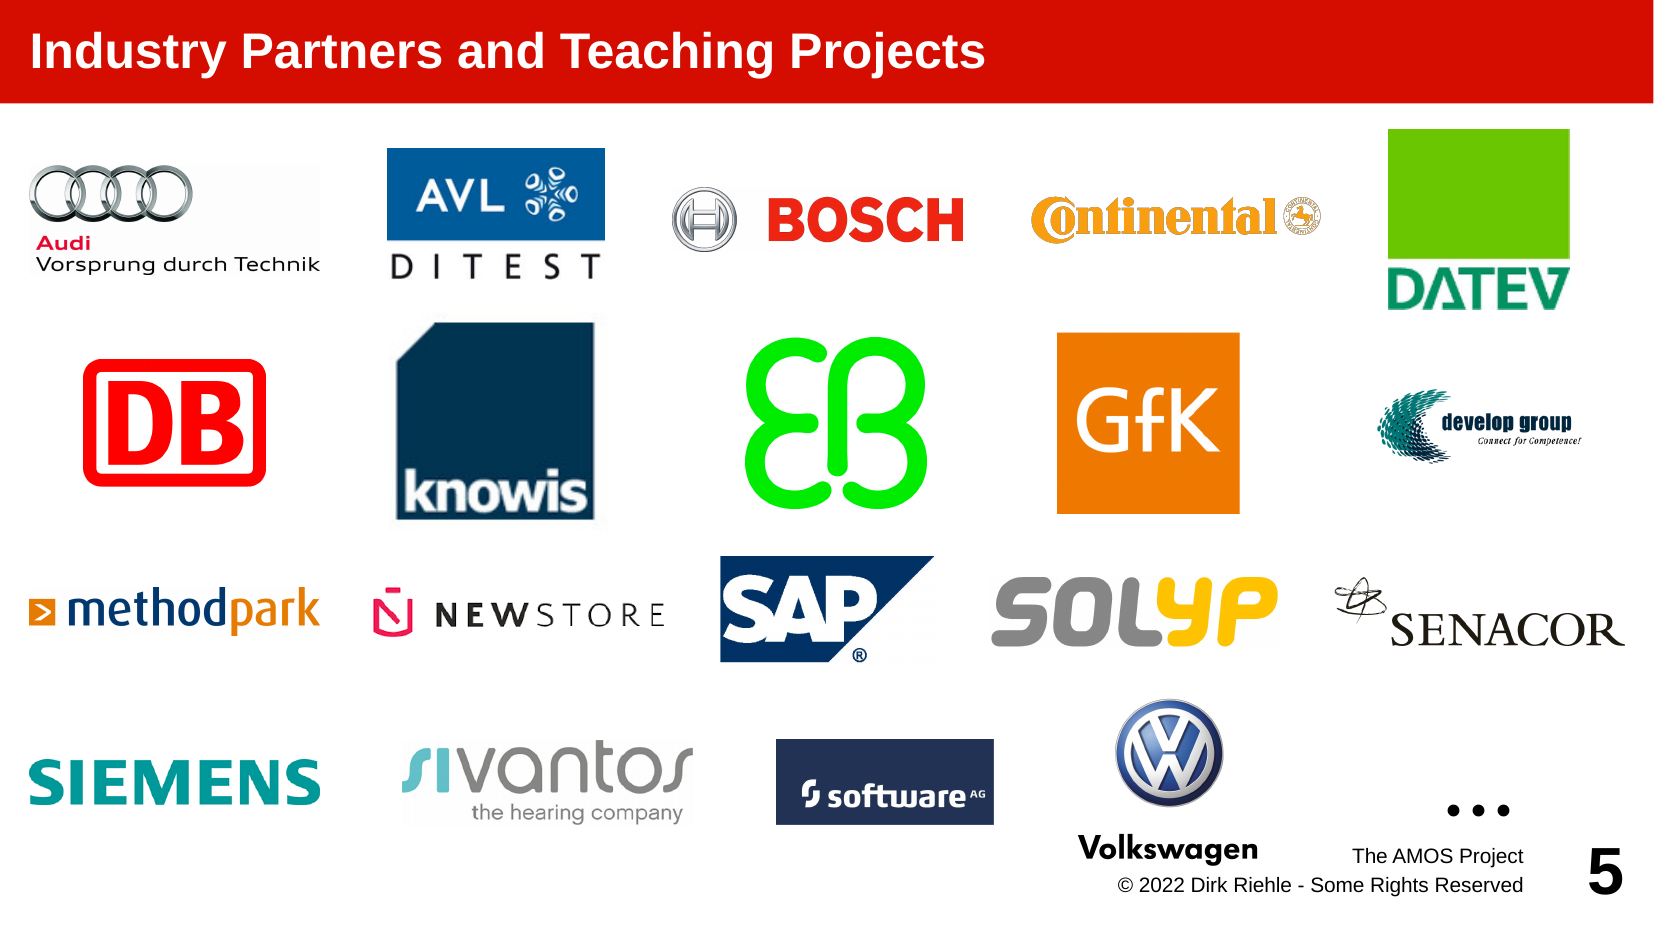

# Industry Partners and Teaching Projects
...
The AMOS Project
5
© 2022 Dirk Riehle - Some Rights Reserved